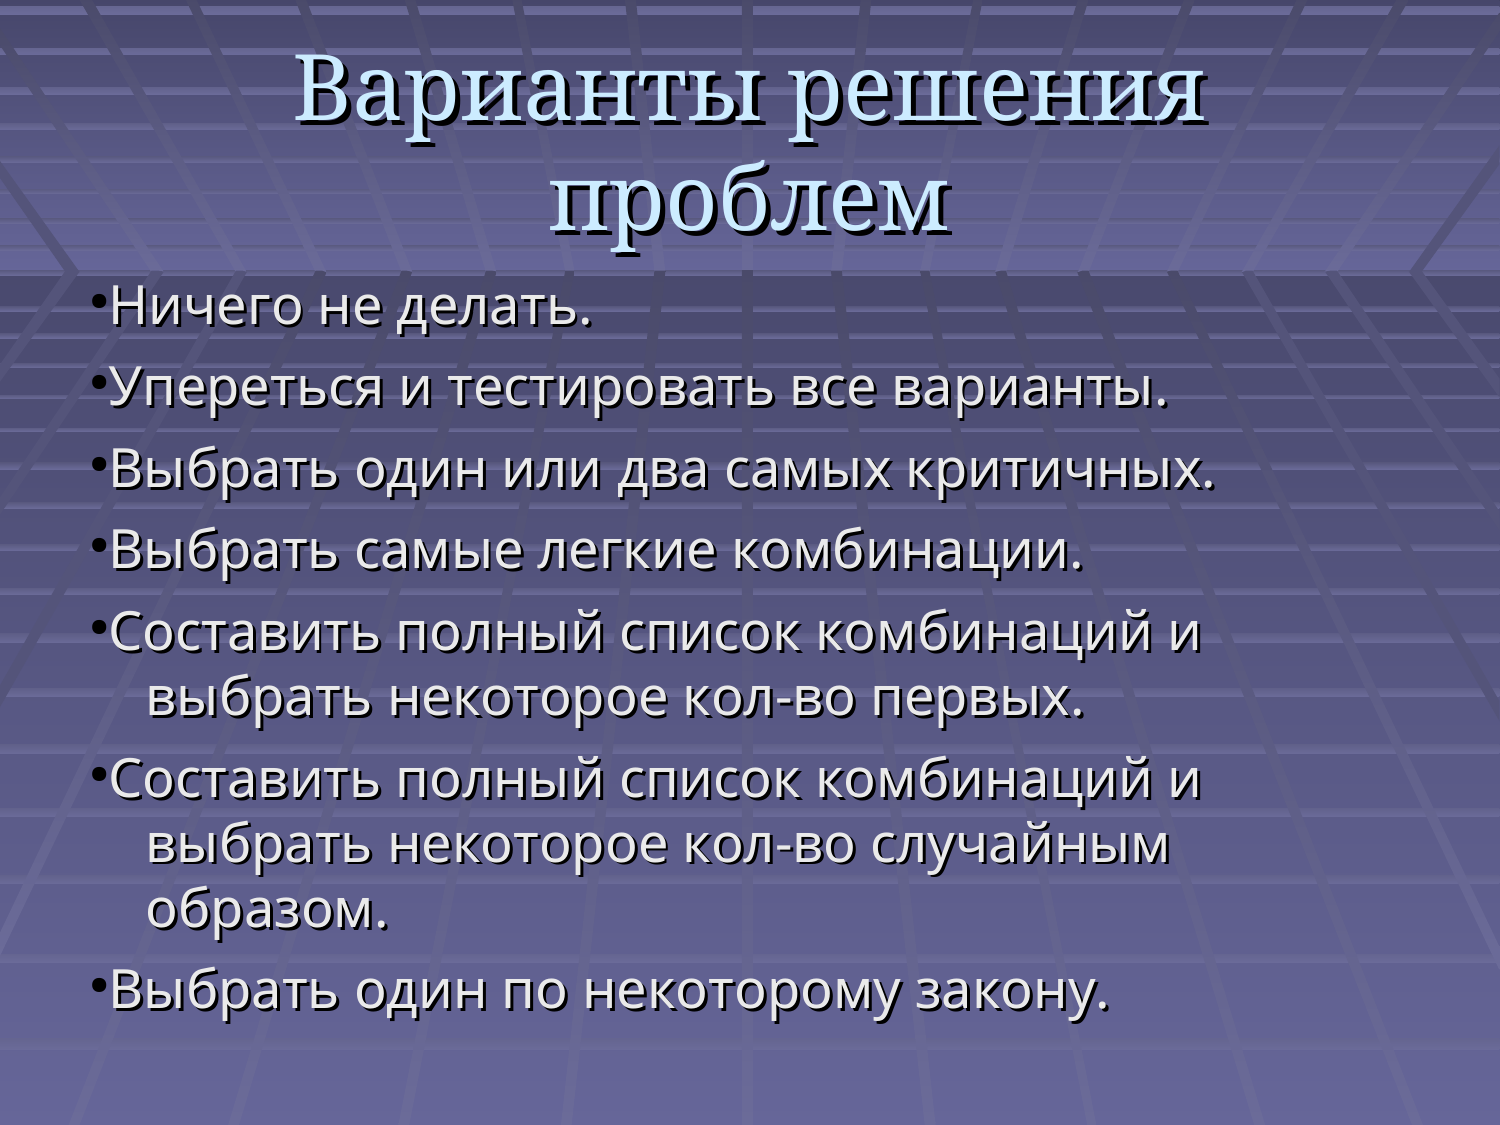

# Варианты решения проблем
Ничего не делать.
Упереться и тестировать все варианты.
Выбрать один или два самых критичных.
Выбрать самые легкие комбинации.
Составить полный список комбинаций и выбрать некоторое кол-во первых.
Составить полный список комбинаций и выбрать некоторое кол-во случайным образом.
Выбрать один по некоторому закону.